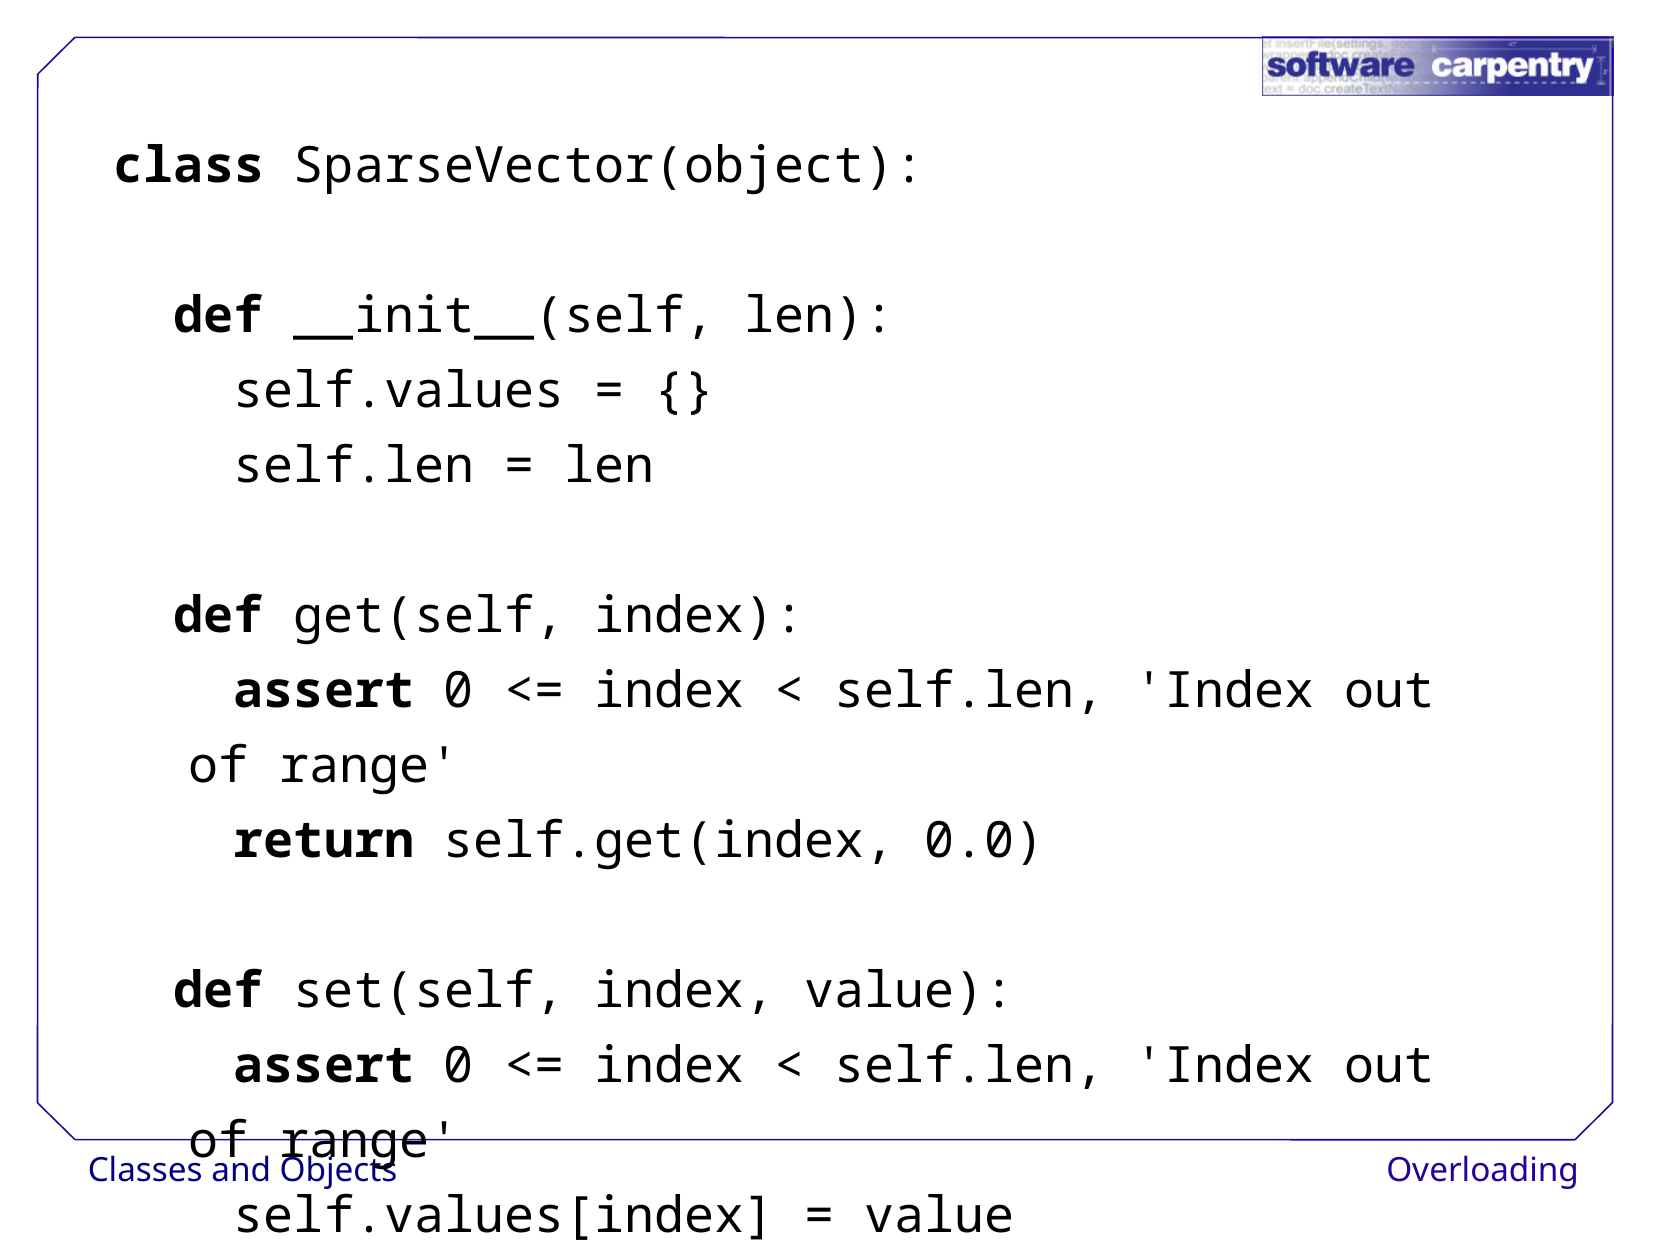

class SparseVector(object):
 def __init__(self, len):
 self.values = {}
 self.len = len
 def get(self, index):
 assert 0 <= index < self.len, 'Index out of range'
 return self.get(index, 0.0)
 def set(self, index, value):
 assert 0 <= index < self.len, 'Index out of range'
 self.values[index] = value